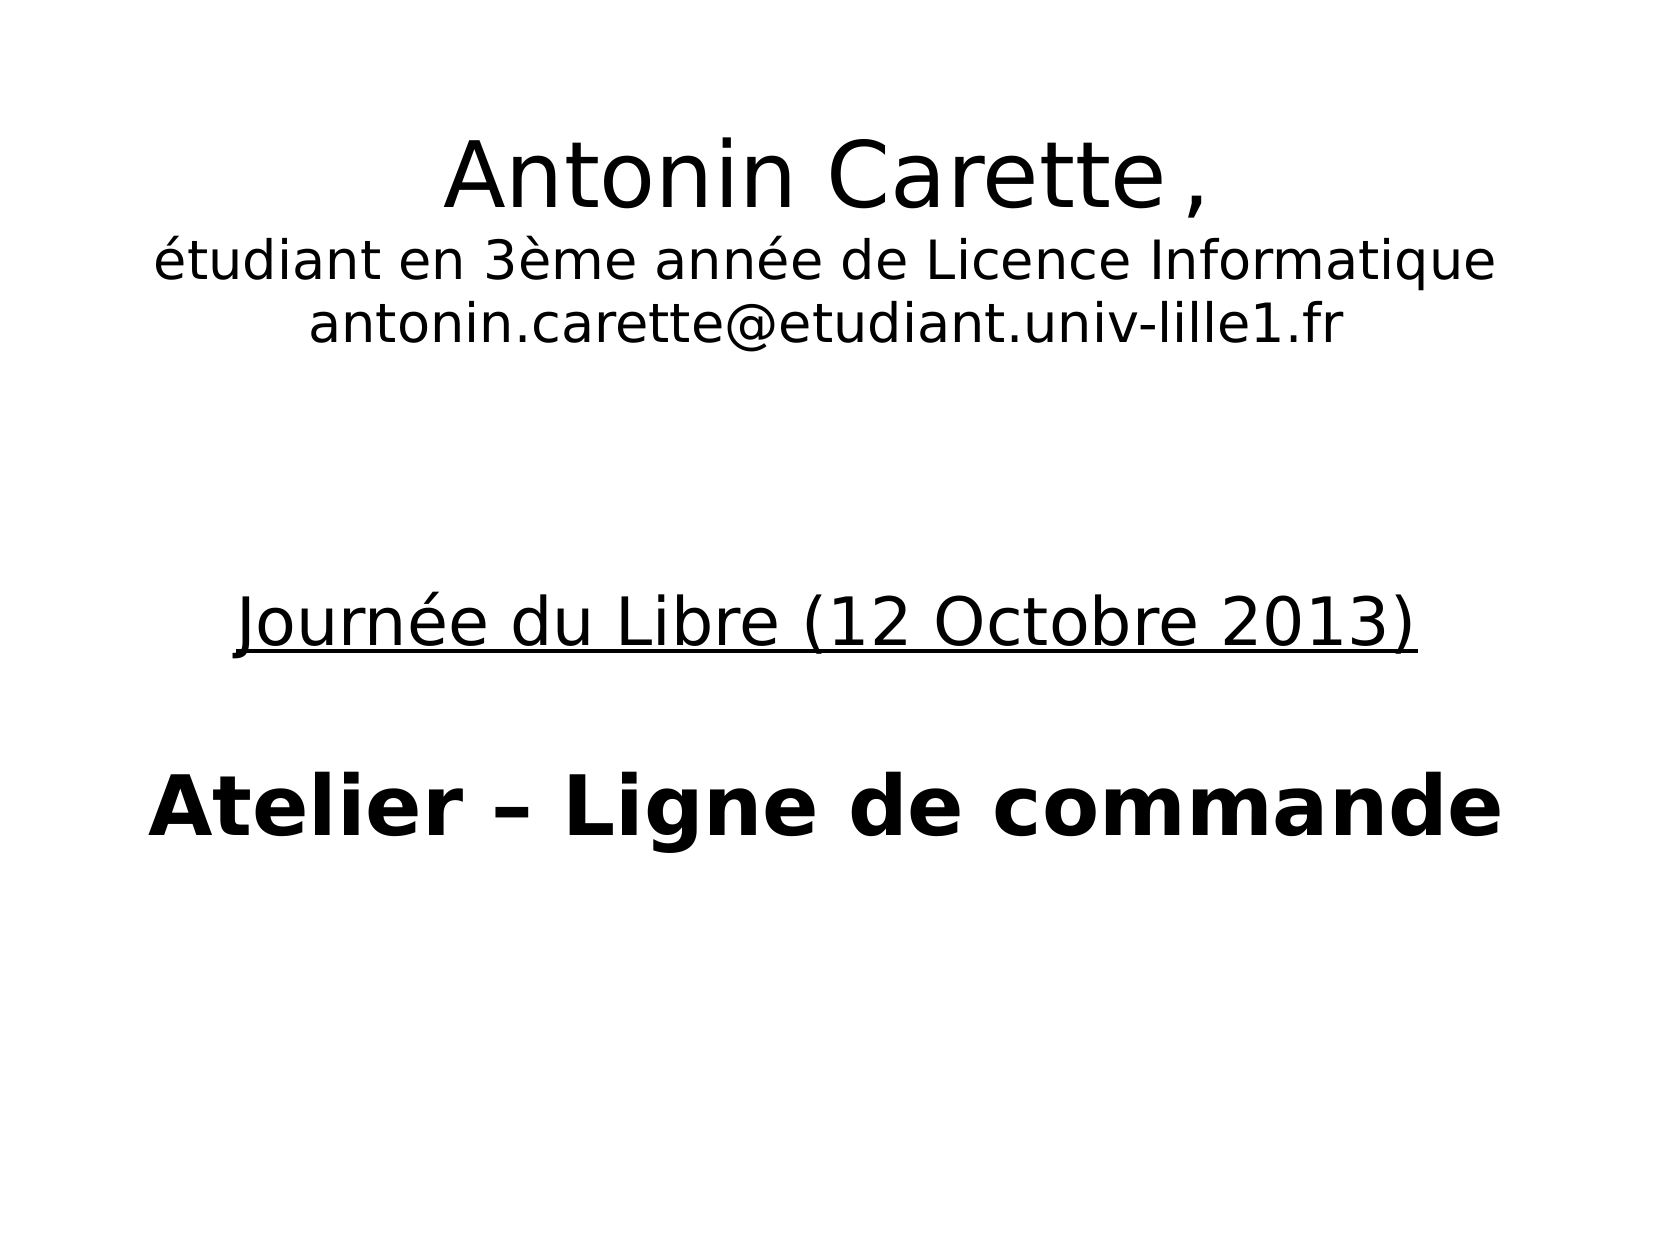

# Antonin Carette	, étudiant en 3ème année de Licence Informatique antonin.carette@etudiant.univ-lille1.fr
Journée du Libre (12 Octobre 2013)
Atelier – Ligne de commande